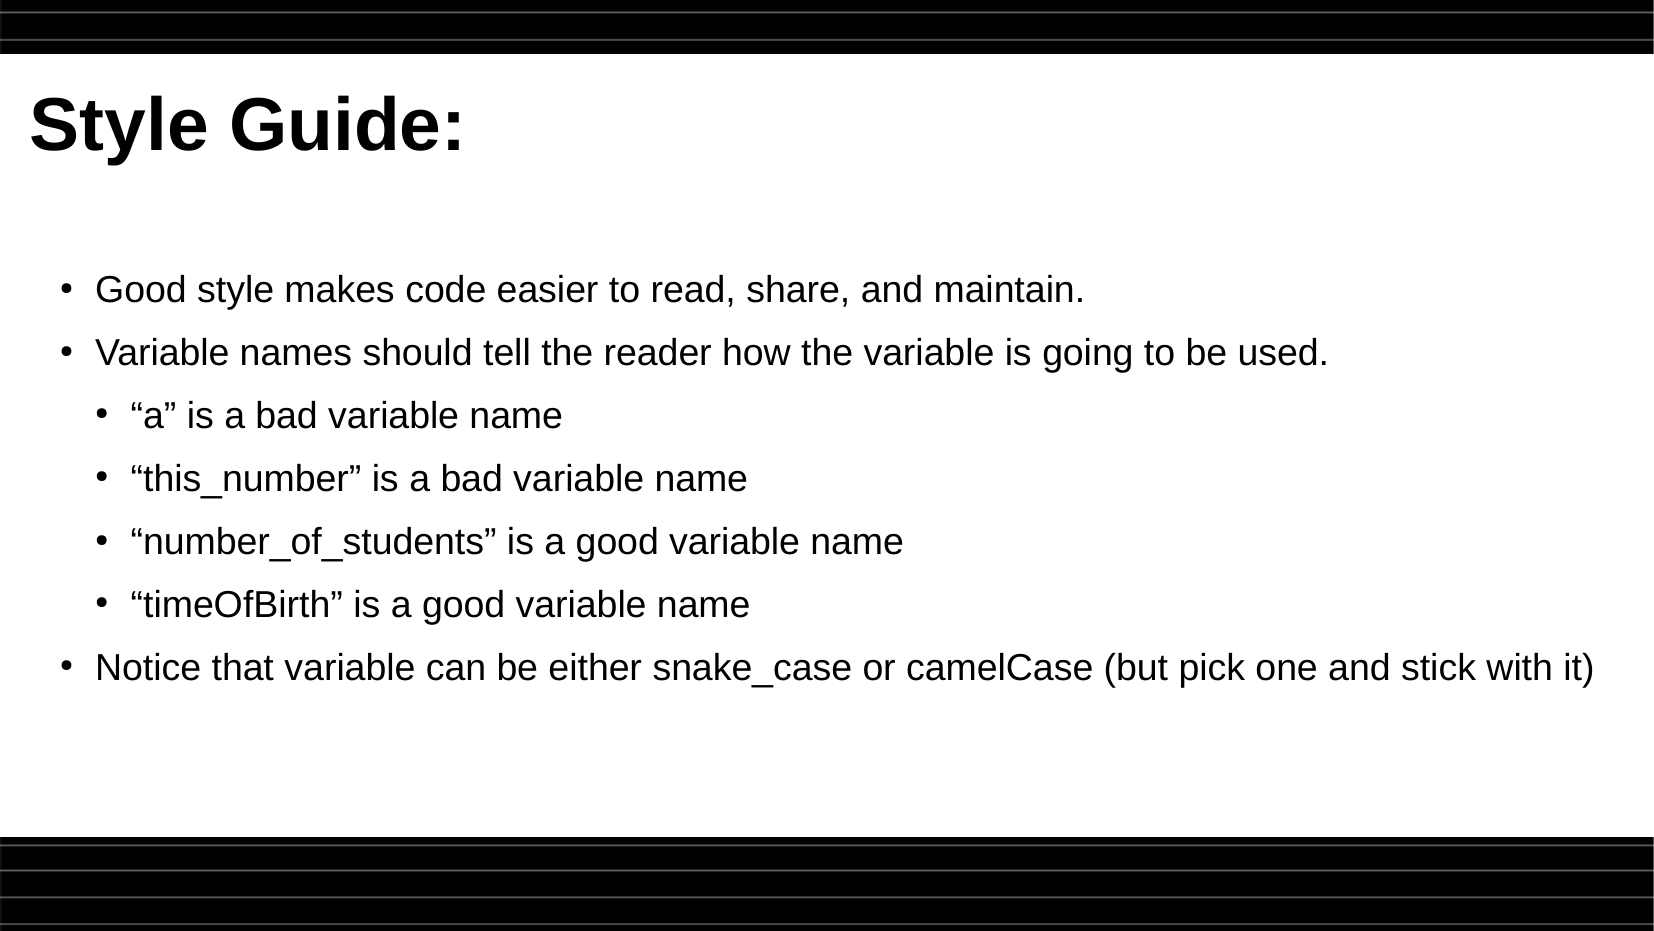

Style Guide:
Good style makes code easier to read, share, and maintain.
Variable names should tell the reader how the variable is going to be used.
“a” is a bad variable name
“this_number” is a bad variable name
“number_of_students” is a good variable name
“timeOfBirth” is a good variable name
Notice that variable can be either snake_case or camelCase (but pick one and stick with it)